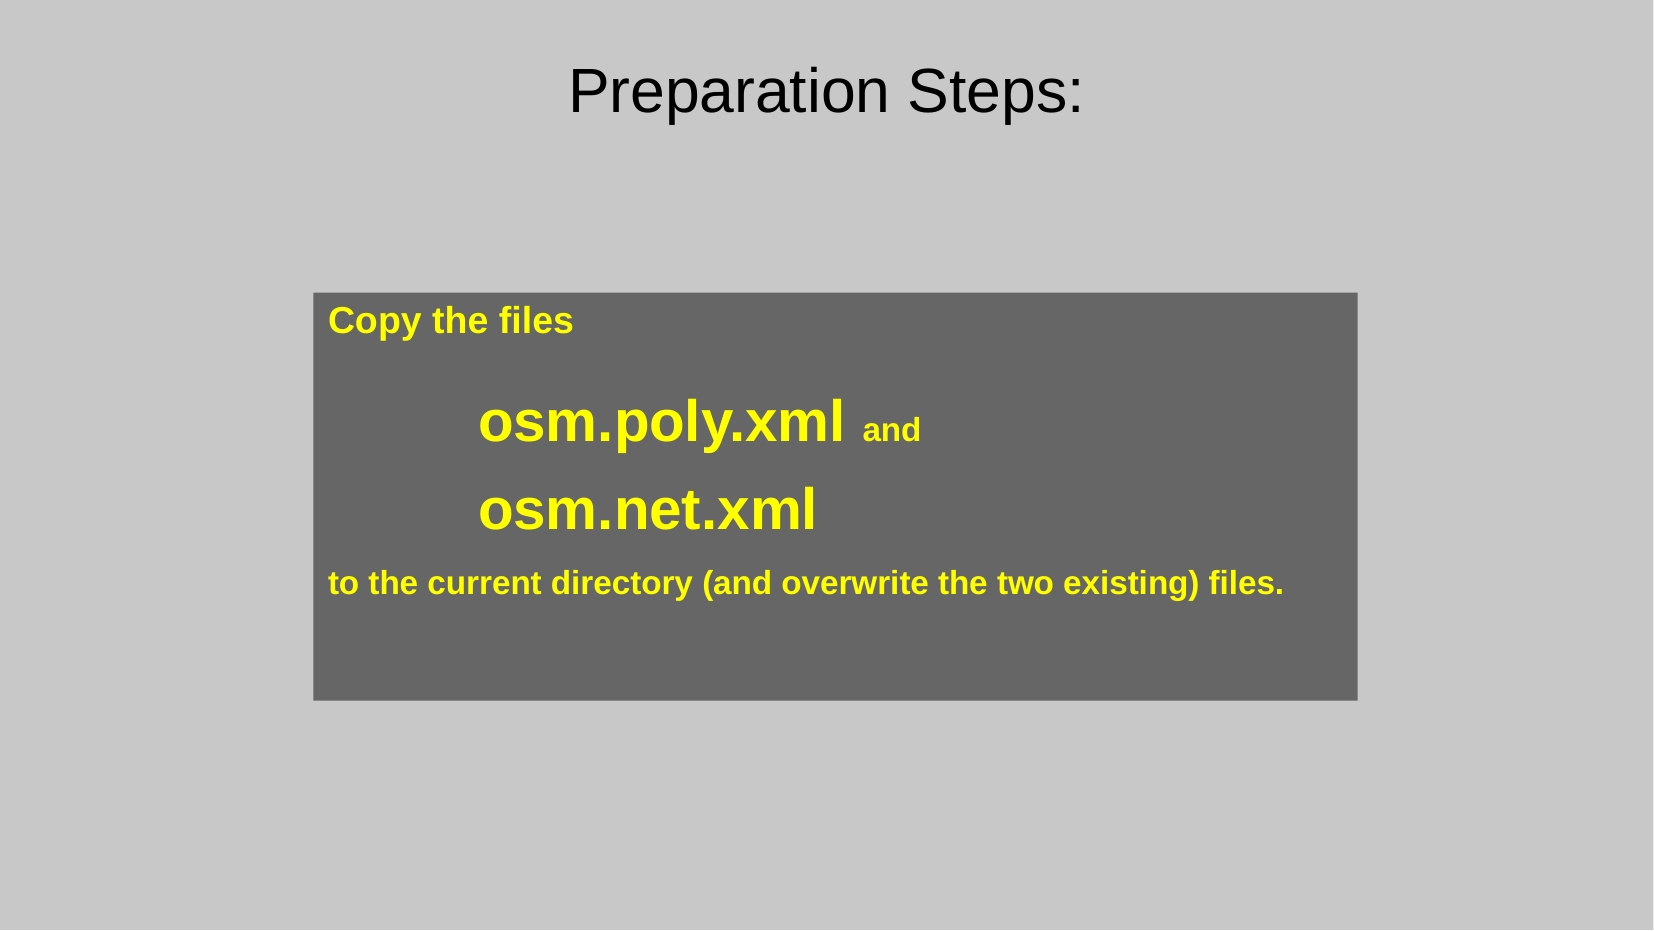

# Preparation Steps:
Copy the files
		osm.poly.xml and
		osm.net.xml
to the current directory (and overwrite the two existing) files.